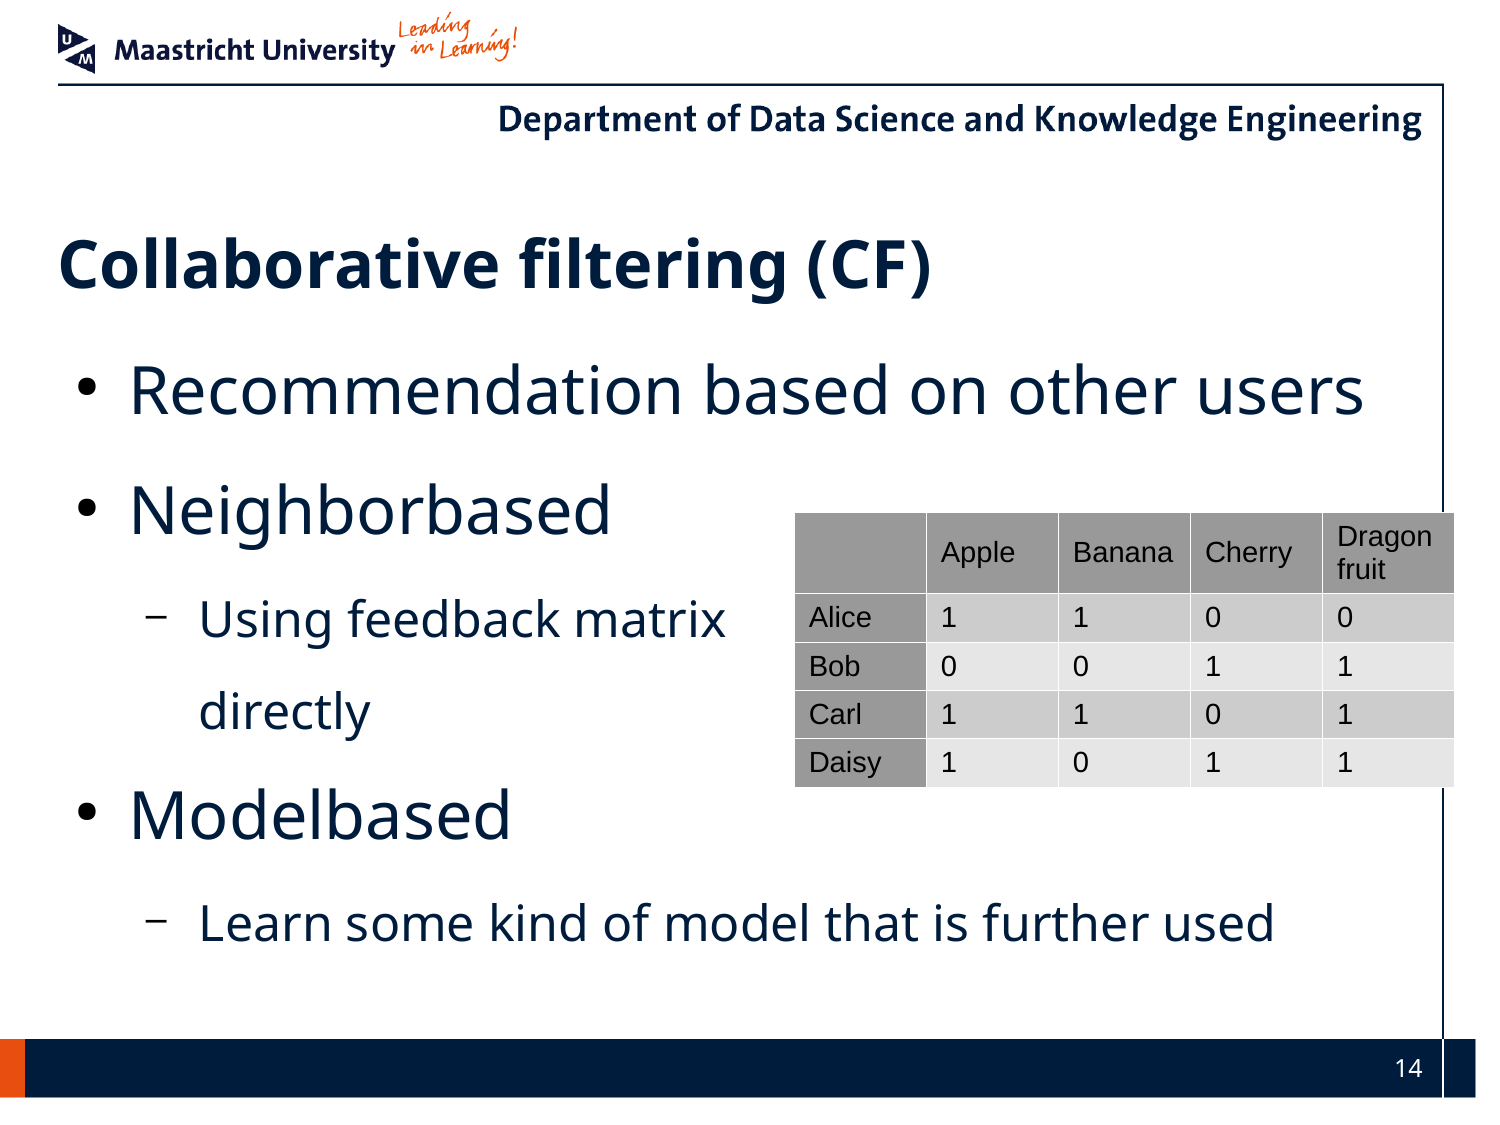

# Collaborative filtering (CF)
Recommendation based on other users
Neighborbased
Using feedback matrix
directly
Modelbased
Learn some kind of model that is further used
| | Apple | Banana | Cherry | Dragon fruit |
| --- | --- | --- | --- | --- |
| Alice | 1 | 1 | 0 | 0 |
| Bob | 0 | 0 | 1 | 1 |
| Carl | 1 | 1 | 0 | 1 |
| Daisy | 1 | 0 | 1 | 1 |